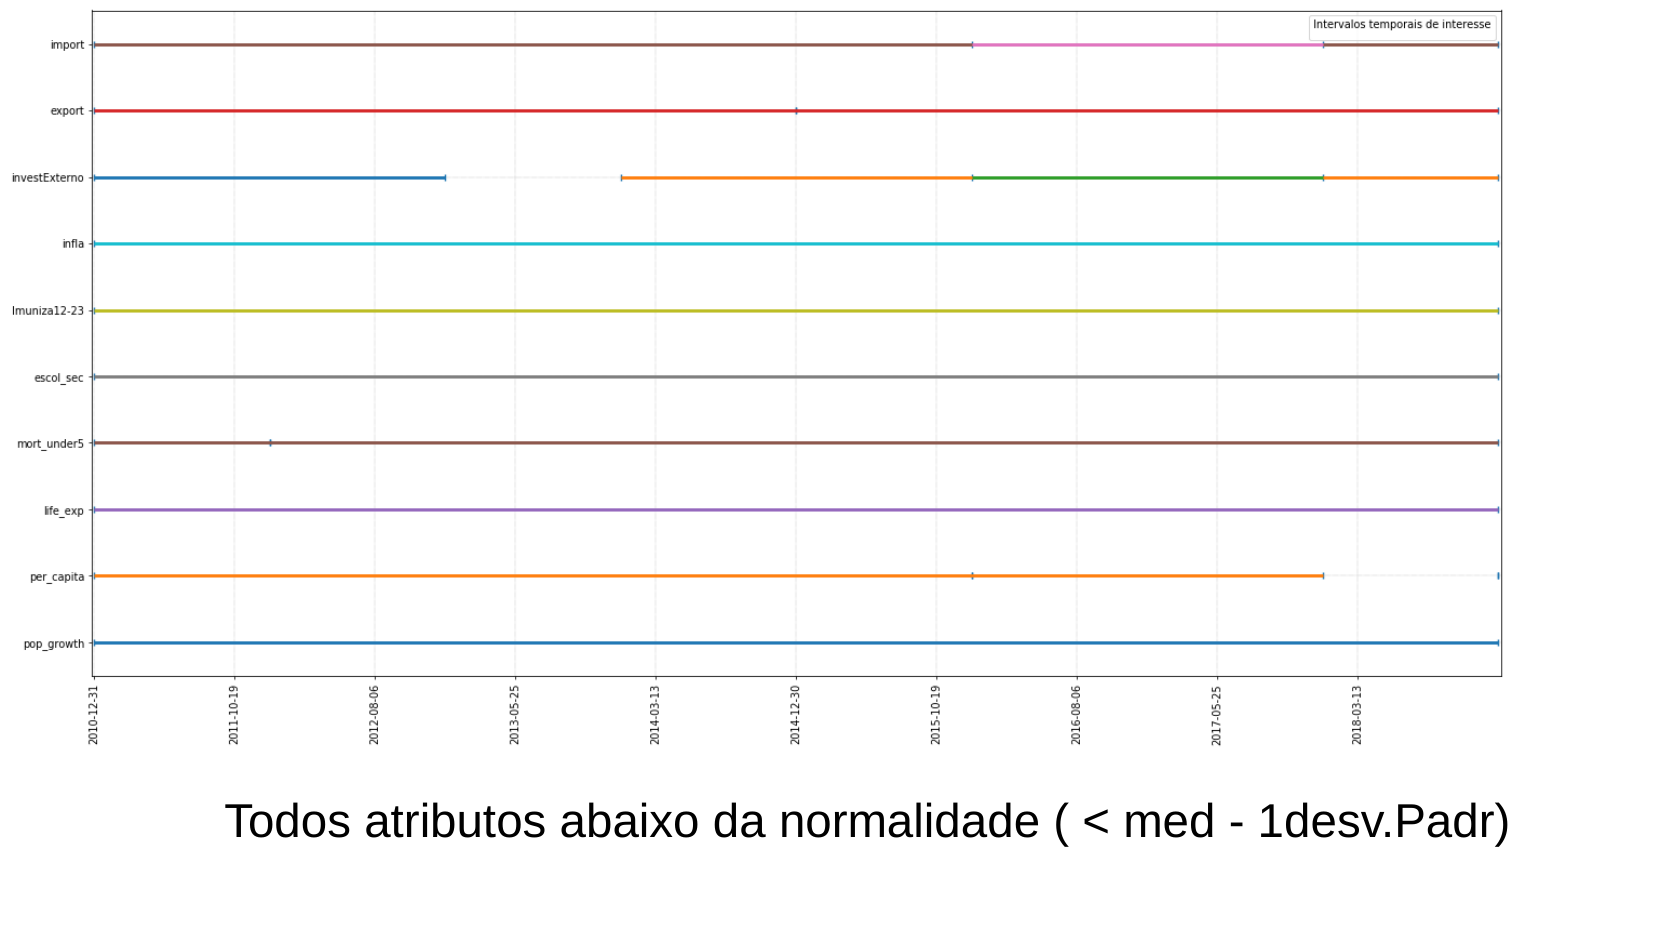

# a
Todos atributos abaixo da normalidade ( < med - 1desv.Padr)